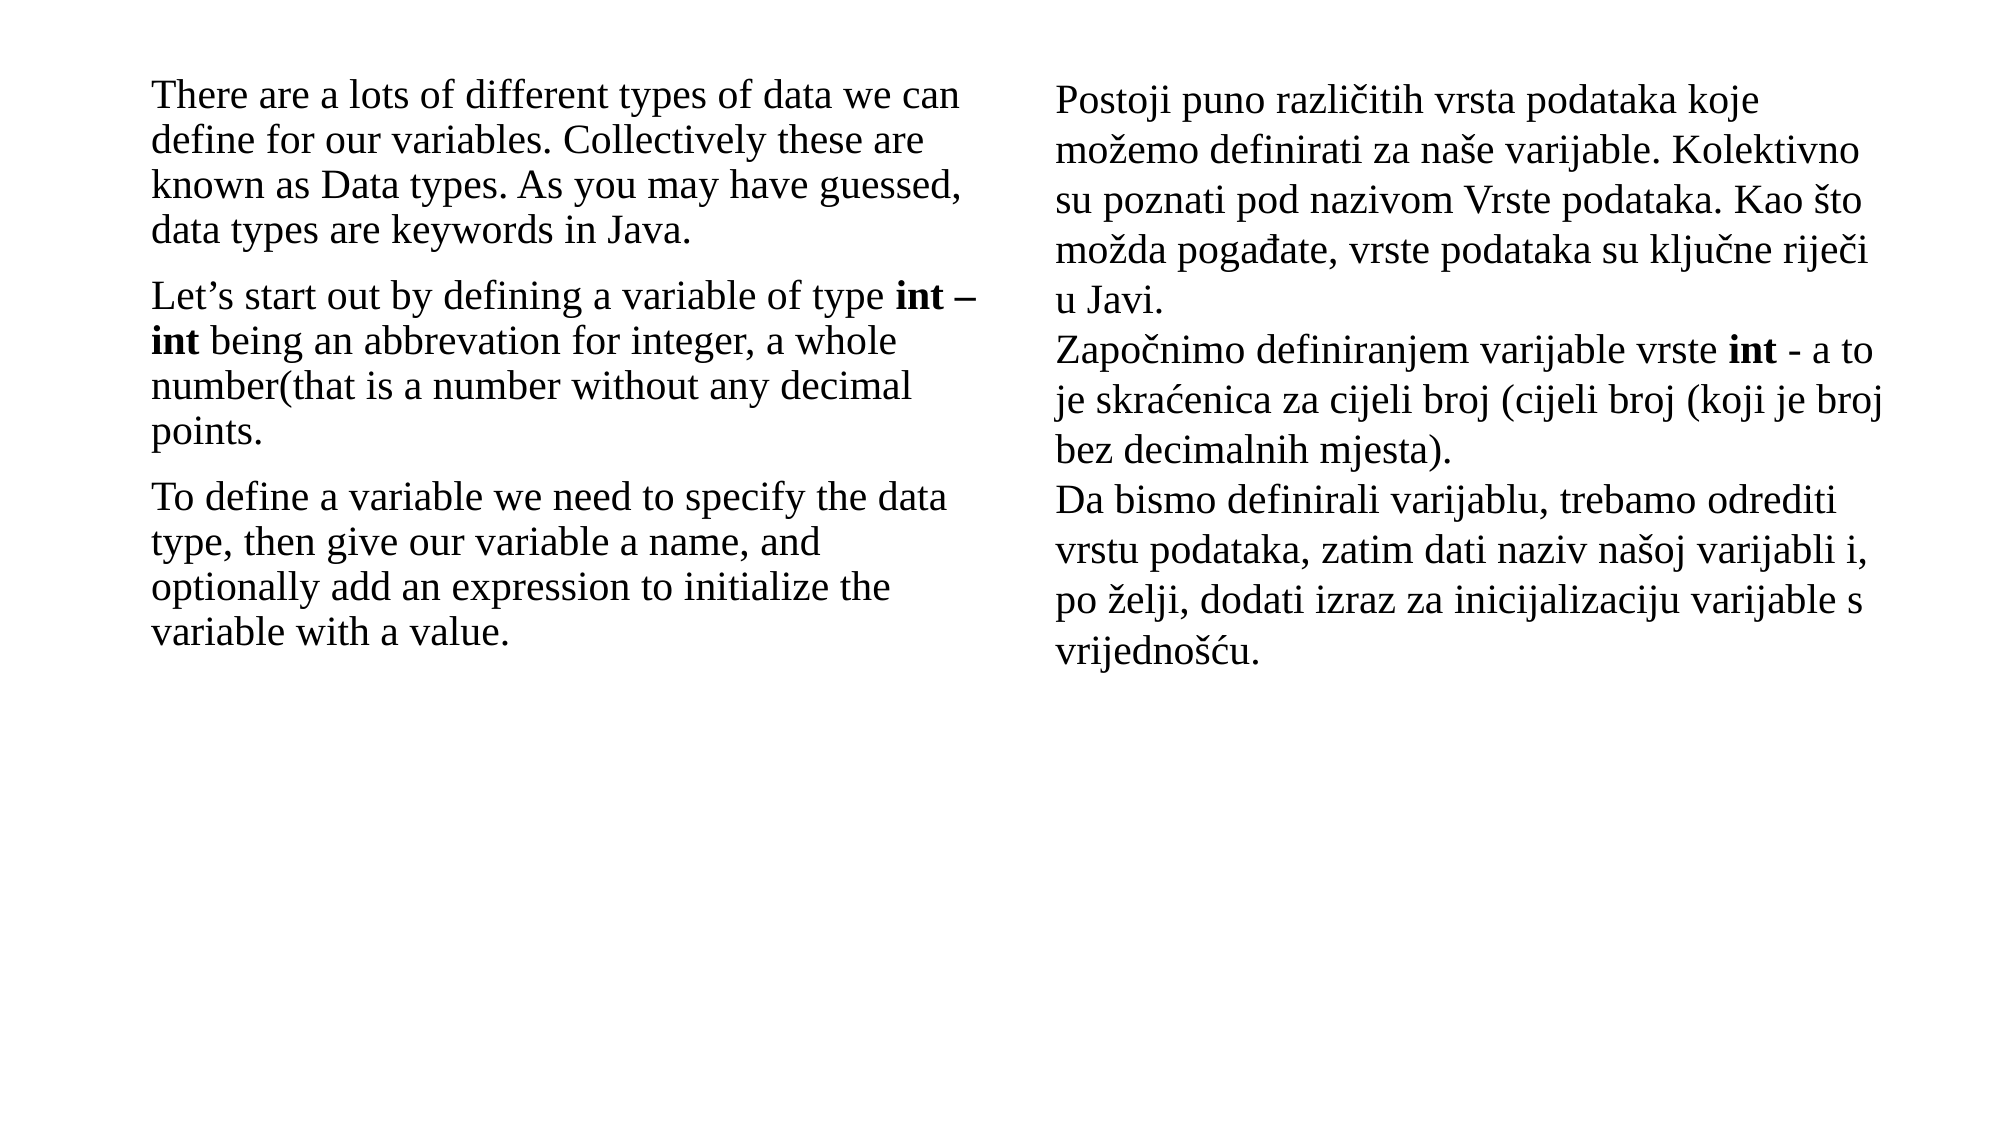

# There are a lots of different types of data we can define for our variables. Collectively these are known as Data types. As you may have guessed, data types are keywords in Java.
Let’s start out by defining a variable of type int – int being an abbrevation for integer, a whole number(that is a number without any decimal points.
To define a variable we need to specify the data type, then give our variable a name, and optionally add an expression to initialize the variable with a value.
Postoji puno različitih vrsta podataka koje možemo definirati za naše varijable. Kolektivno su poznati pod nazivom Vrste podataka. Kao što možda pogađate, vrste podataka su ključne riječi u Javi.
Započnimo definiranjem varijable vrste int - a to je skraćenica za cijeli broj (cijeli broj (koji je broj bez decimalnih mjesta).
Da bismo definirali varijablu, trebamo odrediti vrstu podataka, zatim dati naziv našoj varijabli i, po želji, dodati izraz za inicijalizaciju varijable s vrijednošću.